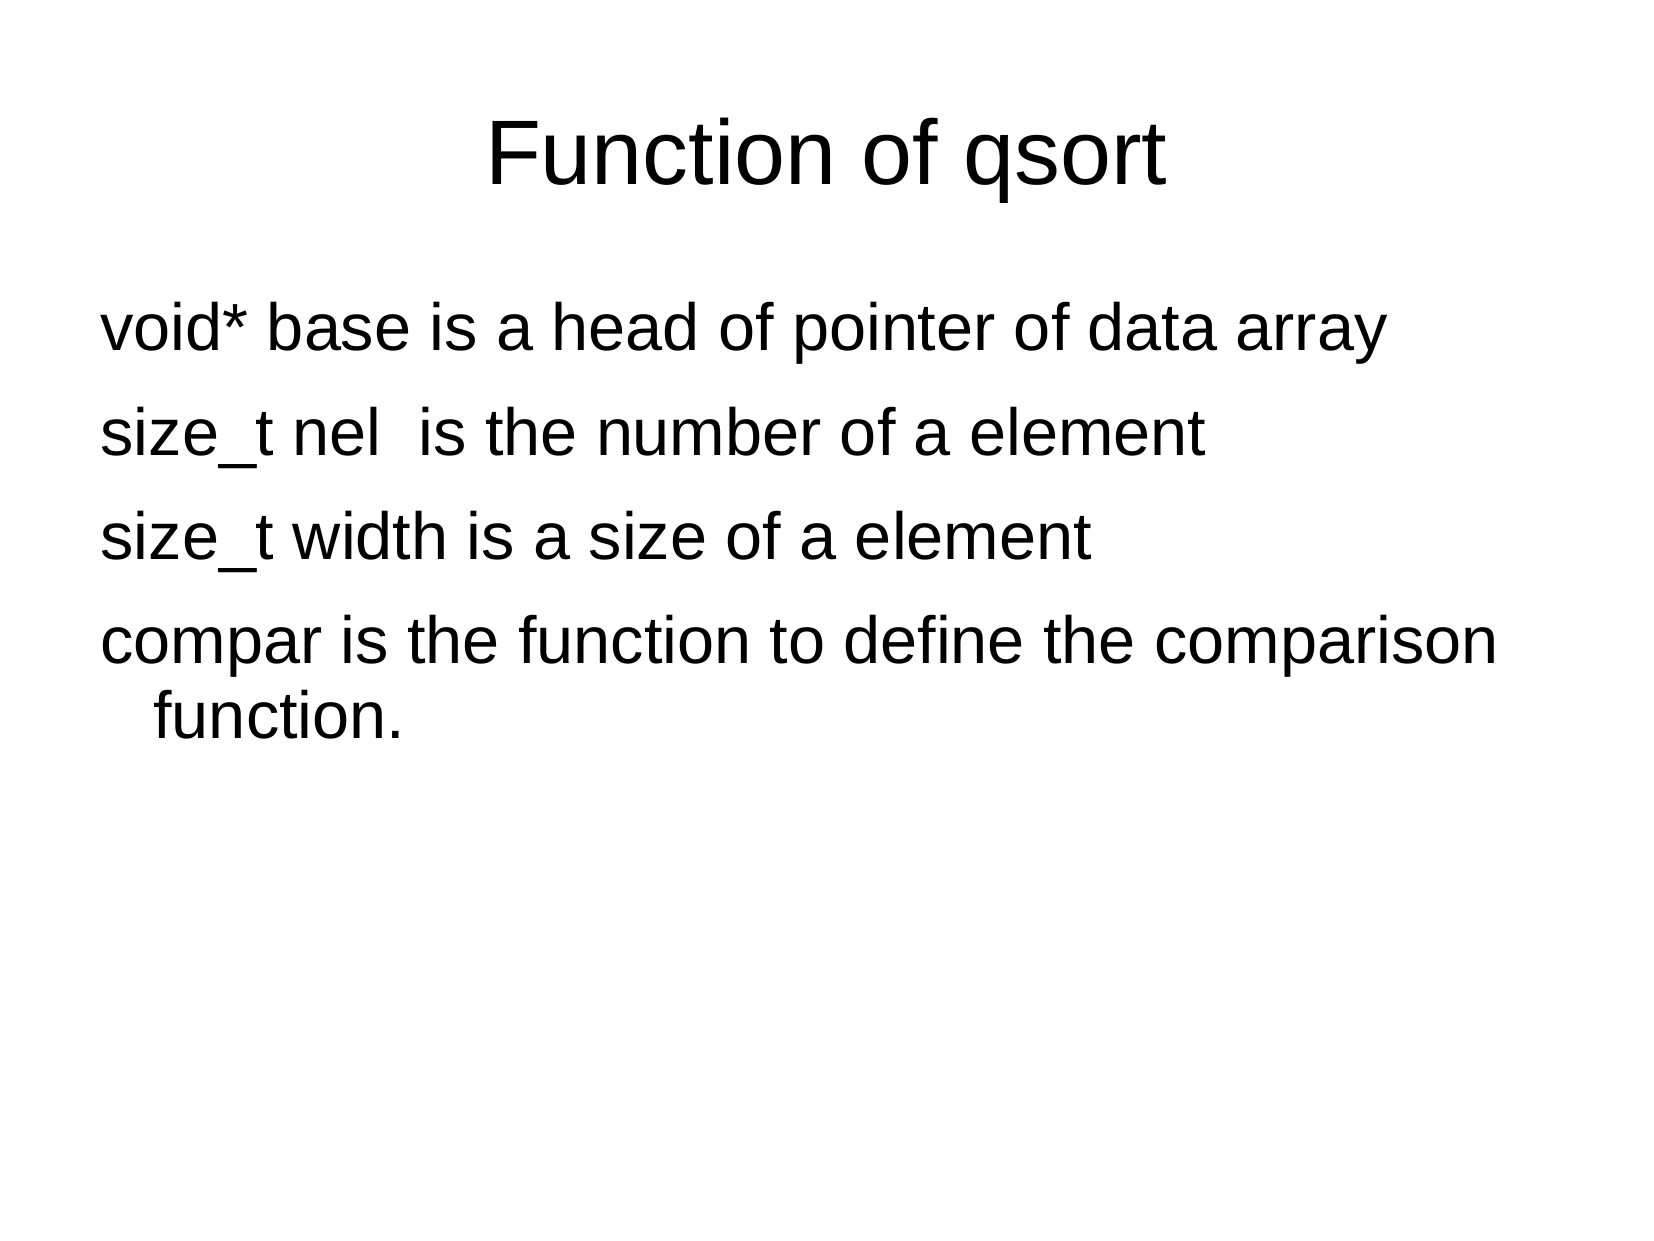

# Function of qsort
void* base is a head of pointer of data array
size_t nel is the number of a element
size_t width is a size of a element
compar is the function to define the comparison function.